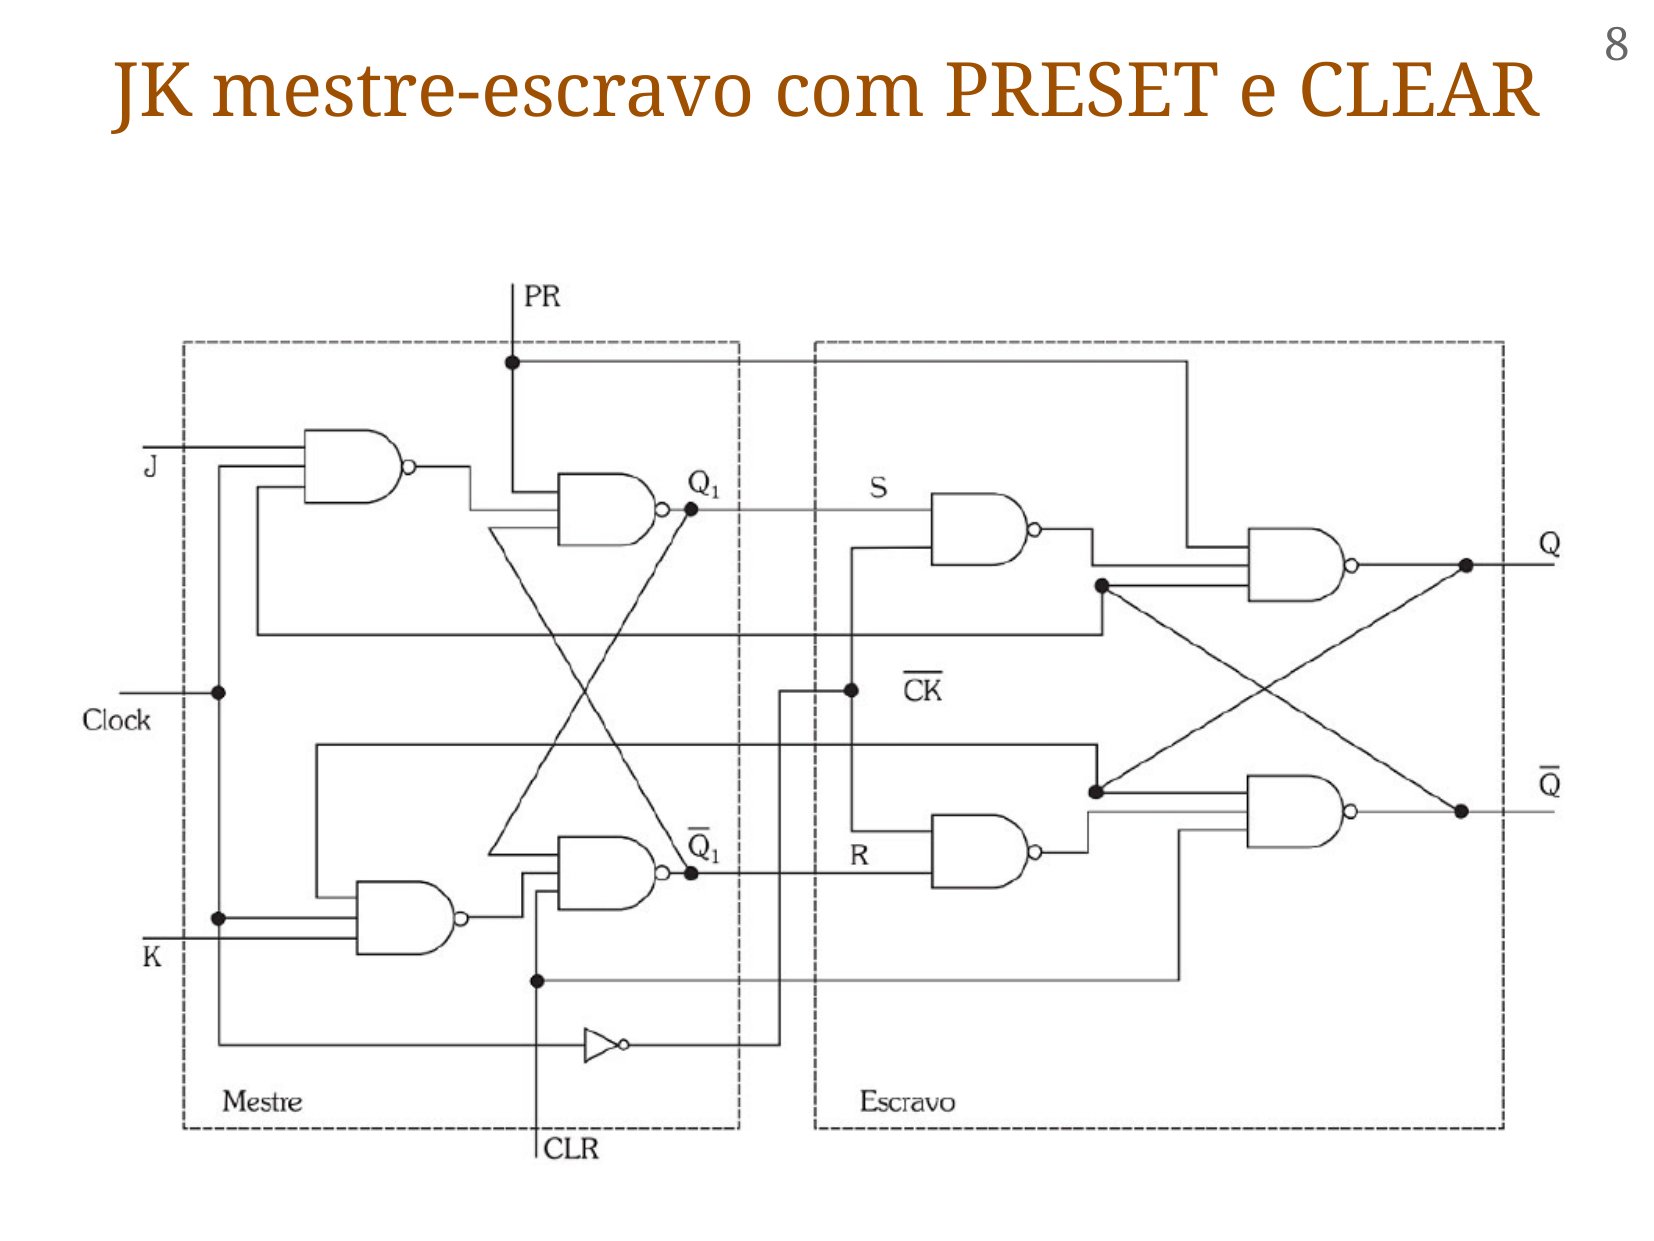

8
# JK mestre-escravo com PRESET e CLEAR